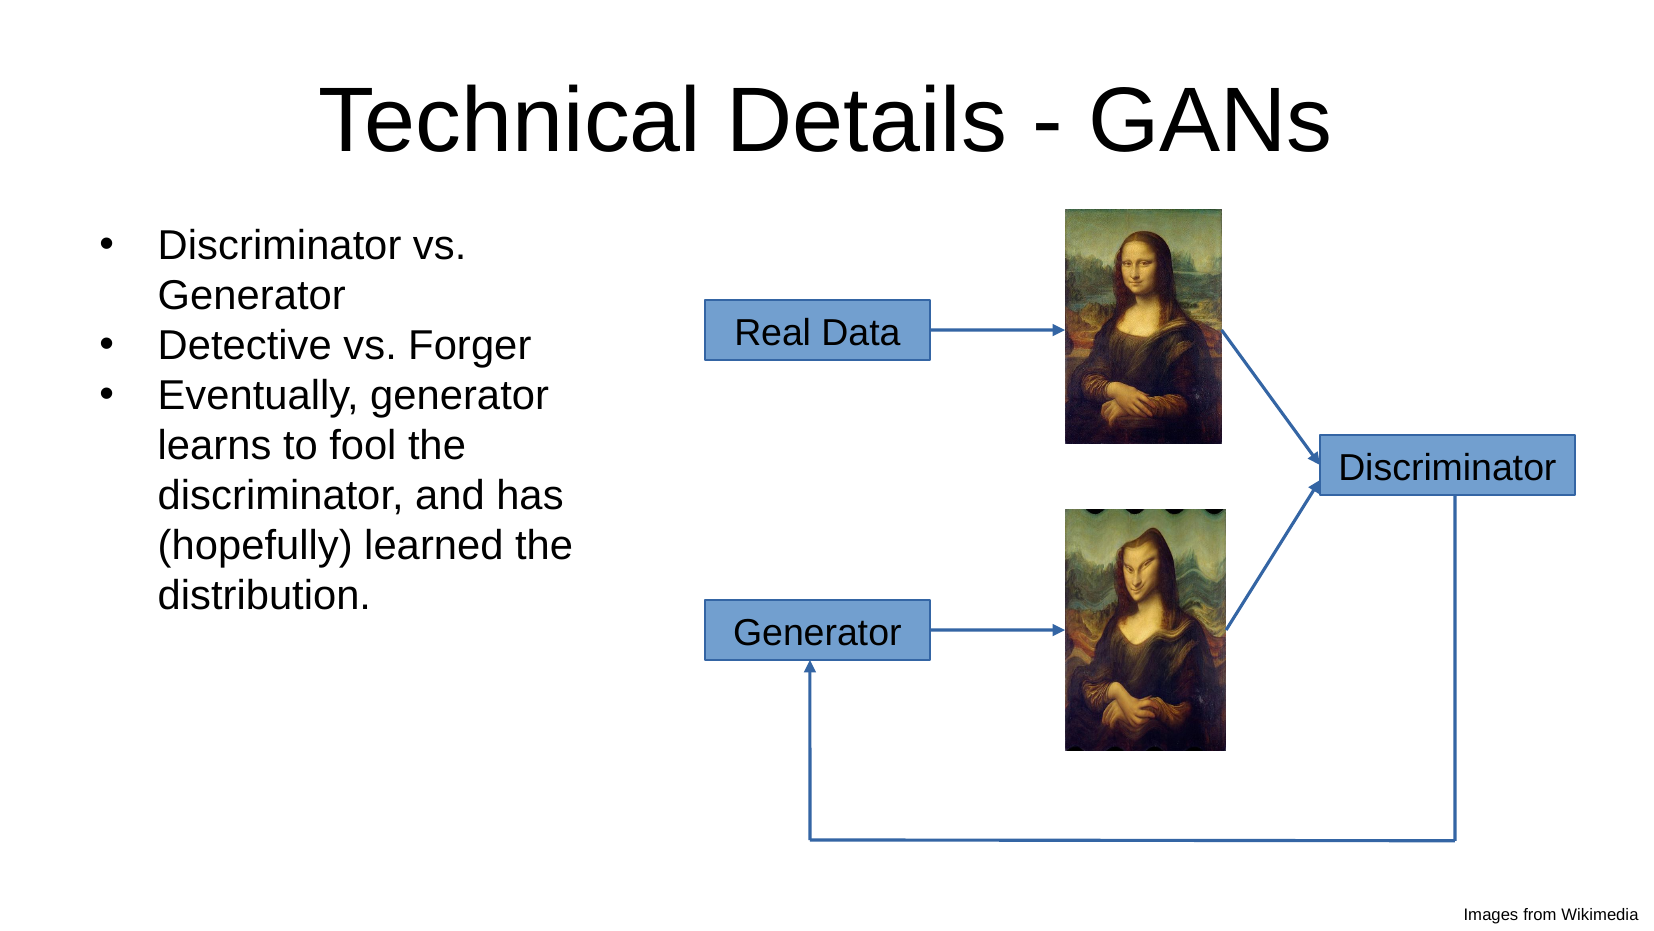

# Technical Details - GANs
Discriminator vs. Generator
Detective vs. Forger
Eventually, generator learns to fool the discriminator, and has (hopefully) learned the distribution.
Real Data
Discriminator
Generator
Images from Wikimedia